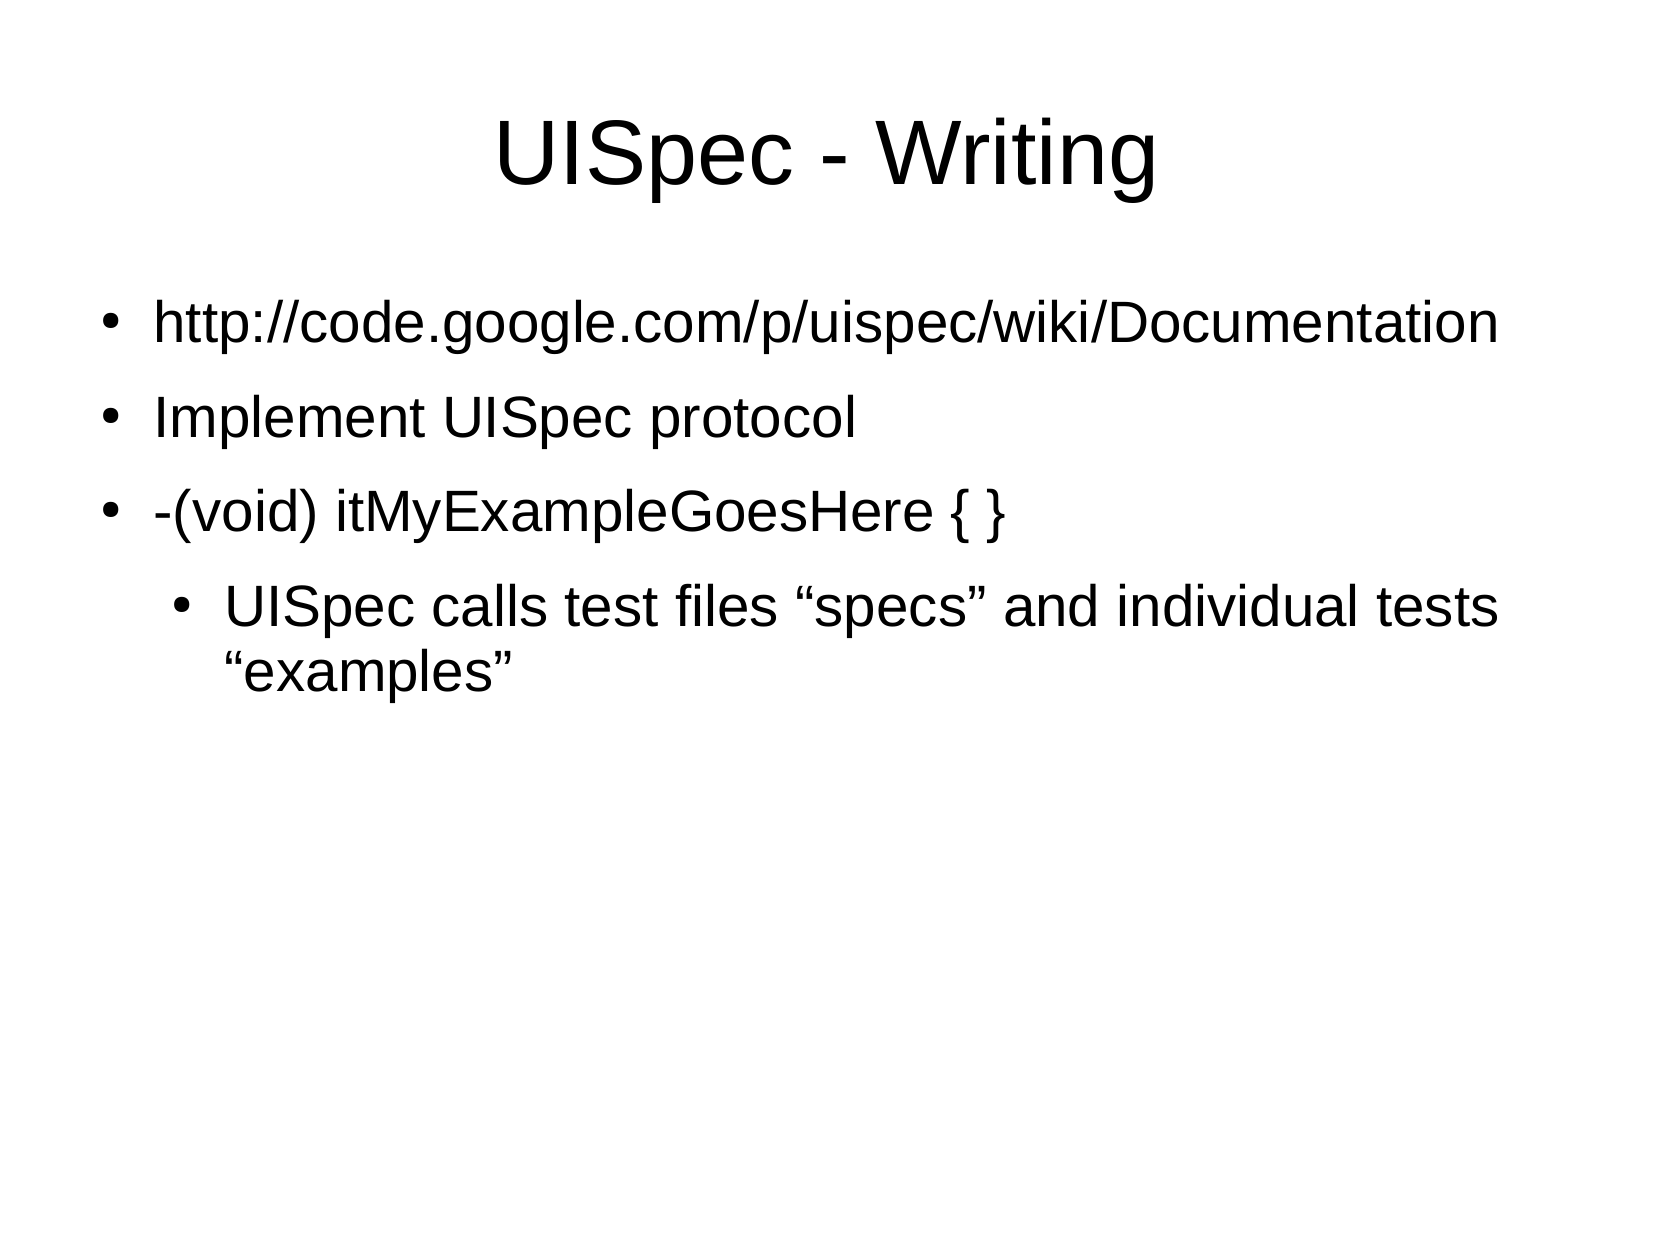

# UISpec - Writing
http://code.google.com/p/uispec/wiki/Documentation
Implement UISpec protocol
-(void) itMyExampleGoesHere { }
UISpec calls test files “specs” and individual tests “examples”